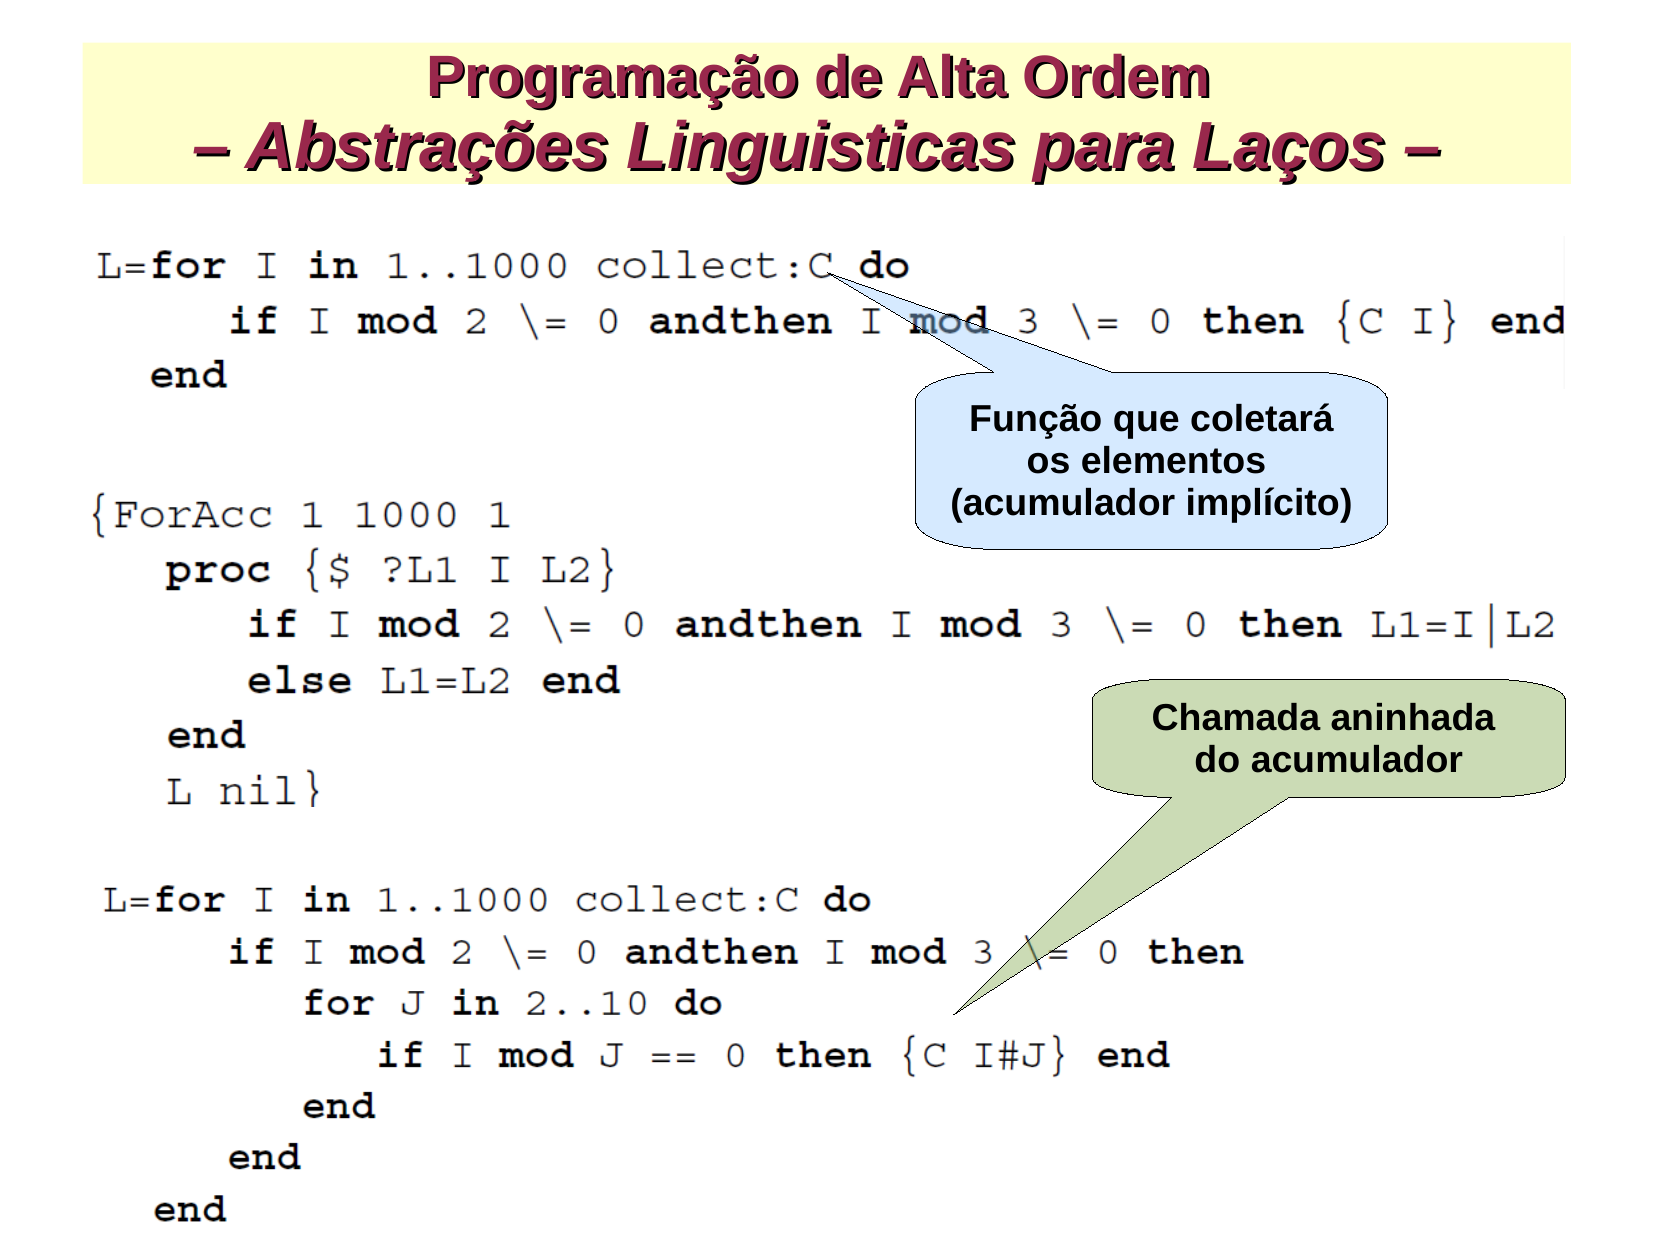

# Programação de Alta Ordem – Abstrações Linguisticas para Laços –
Função que coletará
os elementos
(acumulador implícito)
Chamada aninhada
do acumulador